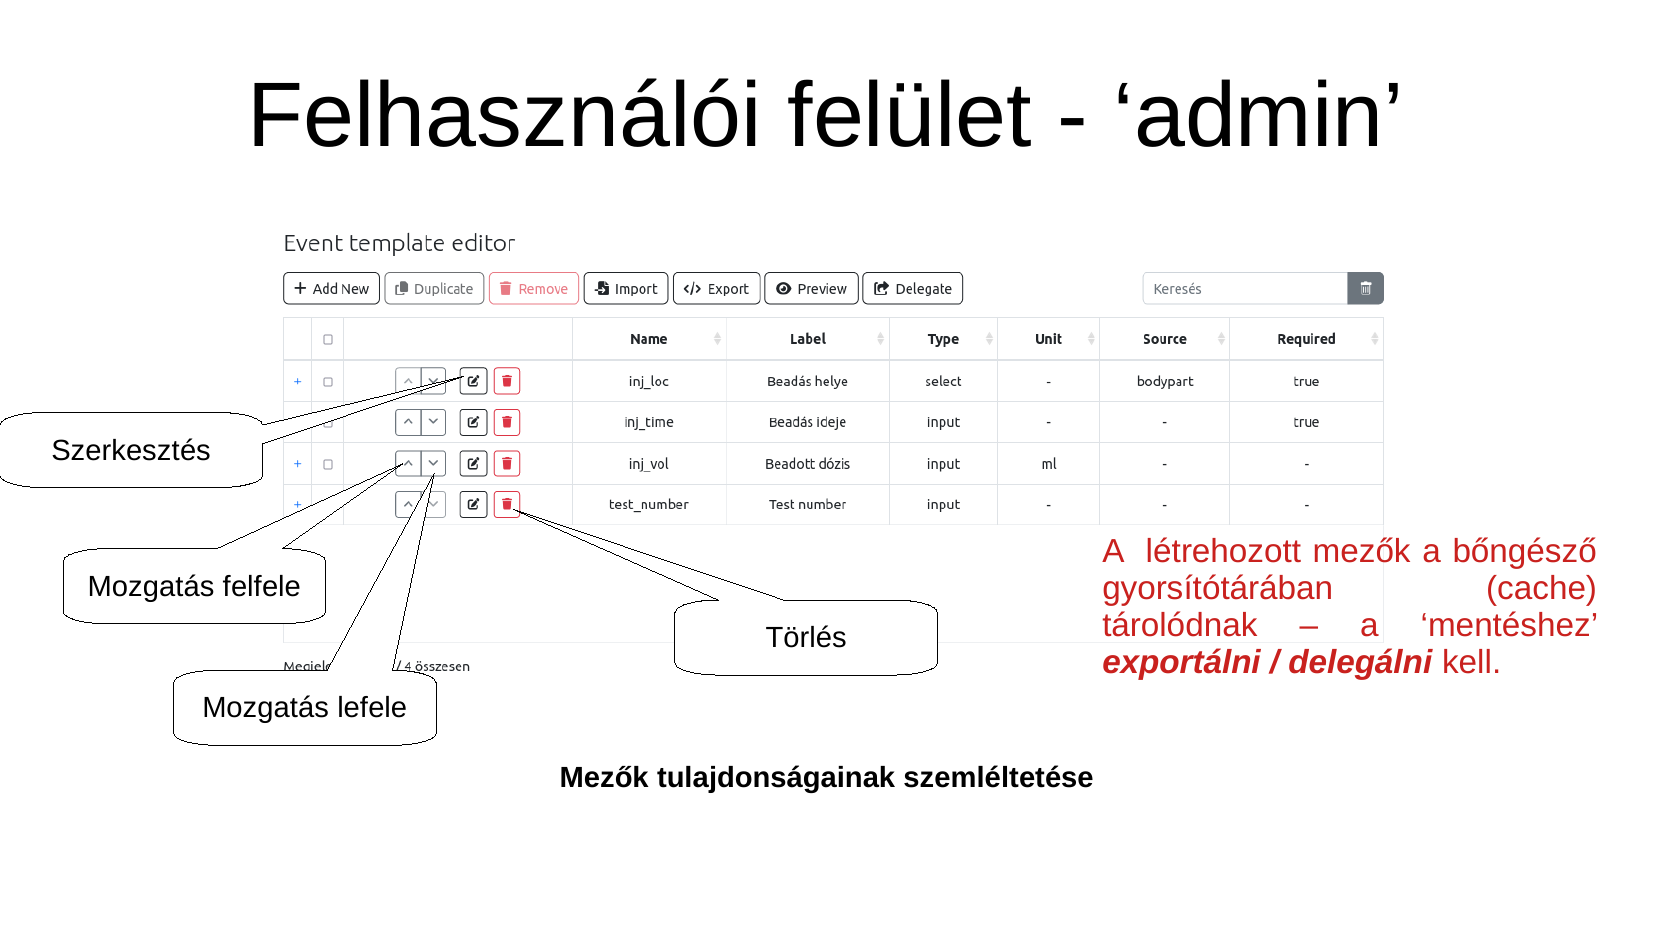

# Felhasználói felület - ‘admin’
Szerkesztés
A létrehozott mezők a bőngésző gyorsítótárában (cache) tárolódnak – a ‘mentéshez’ exportálni / delegálni kell.
Mozgatás felfele
Törlés
Mozgatás lefele
Mezők tulajdonságainak szemléltetése